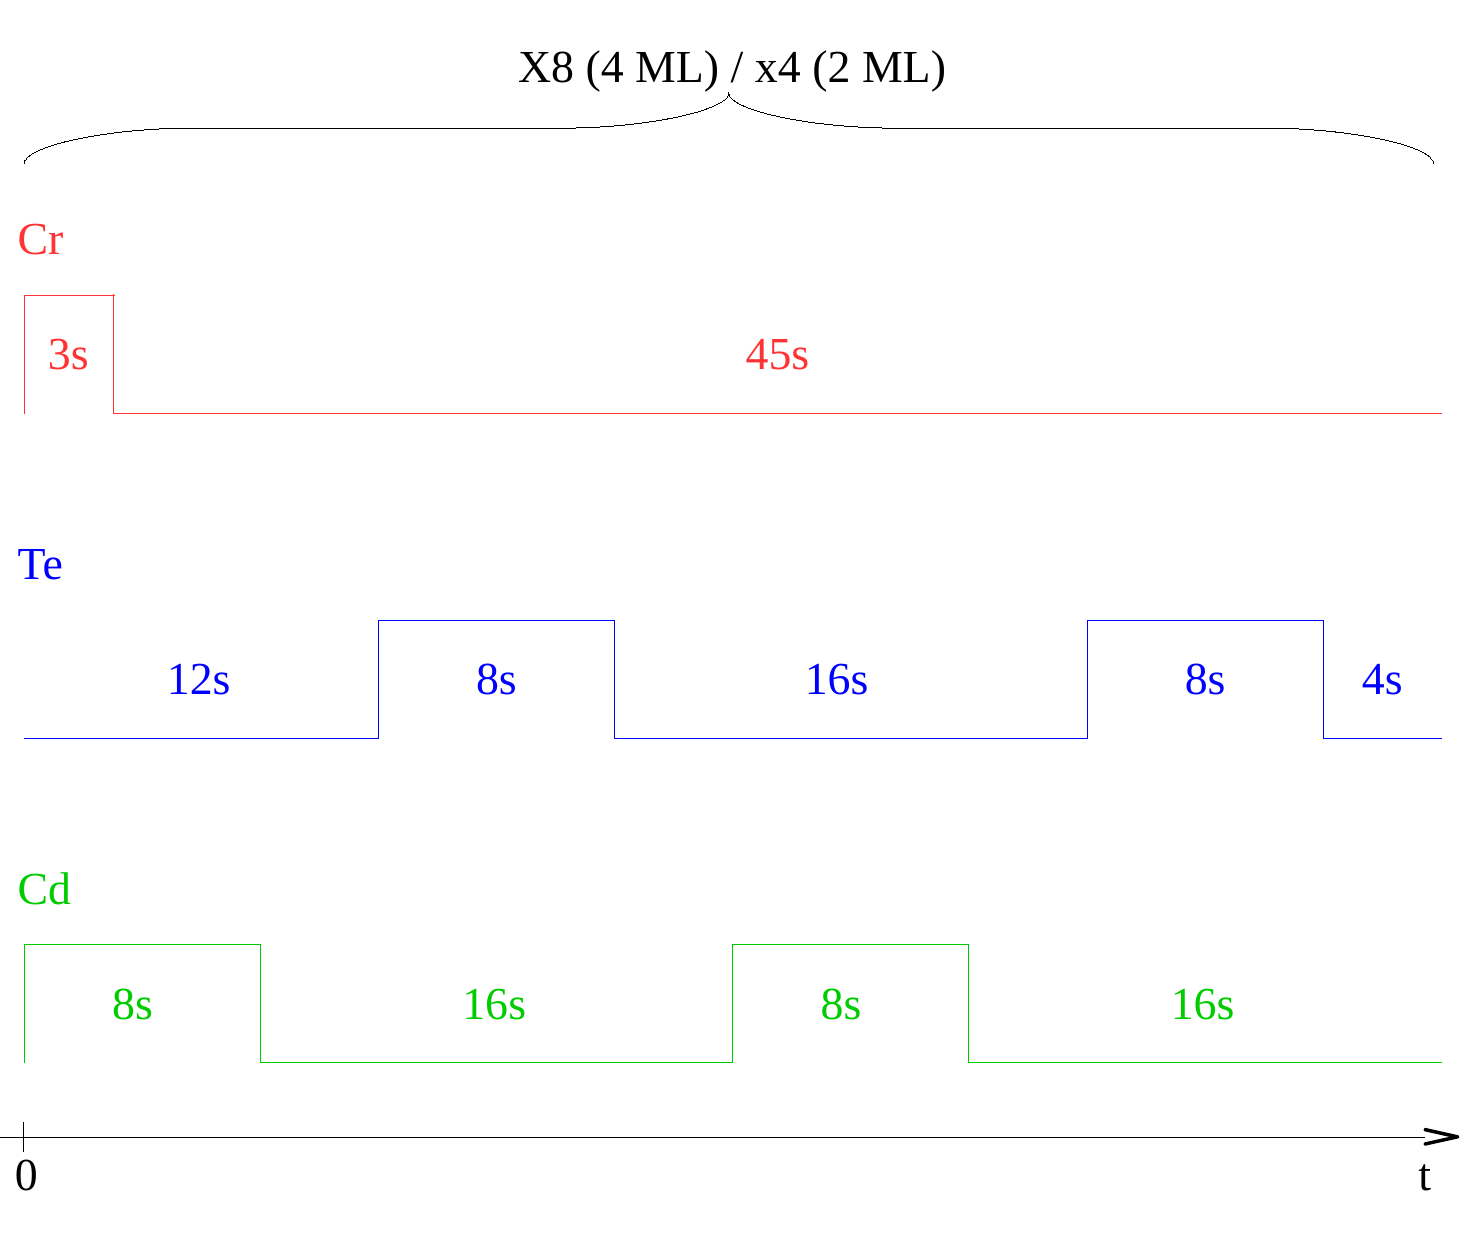

X8 (4 ML) / x4 (2 ML)
Cr
3s
45s
Te
12s
8s
16s
8s
4s
Cd
8s
16s
8s
16s
0
t